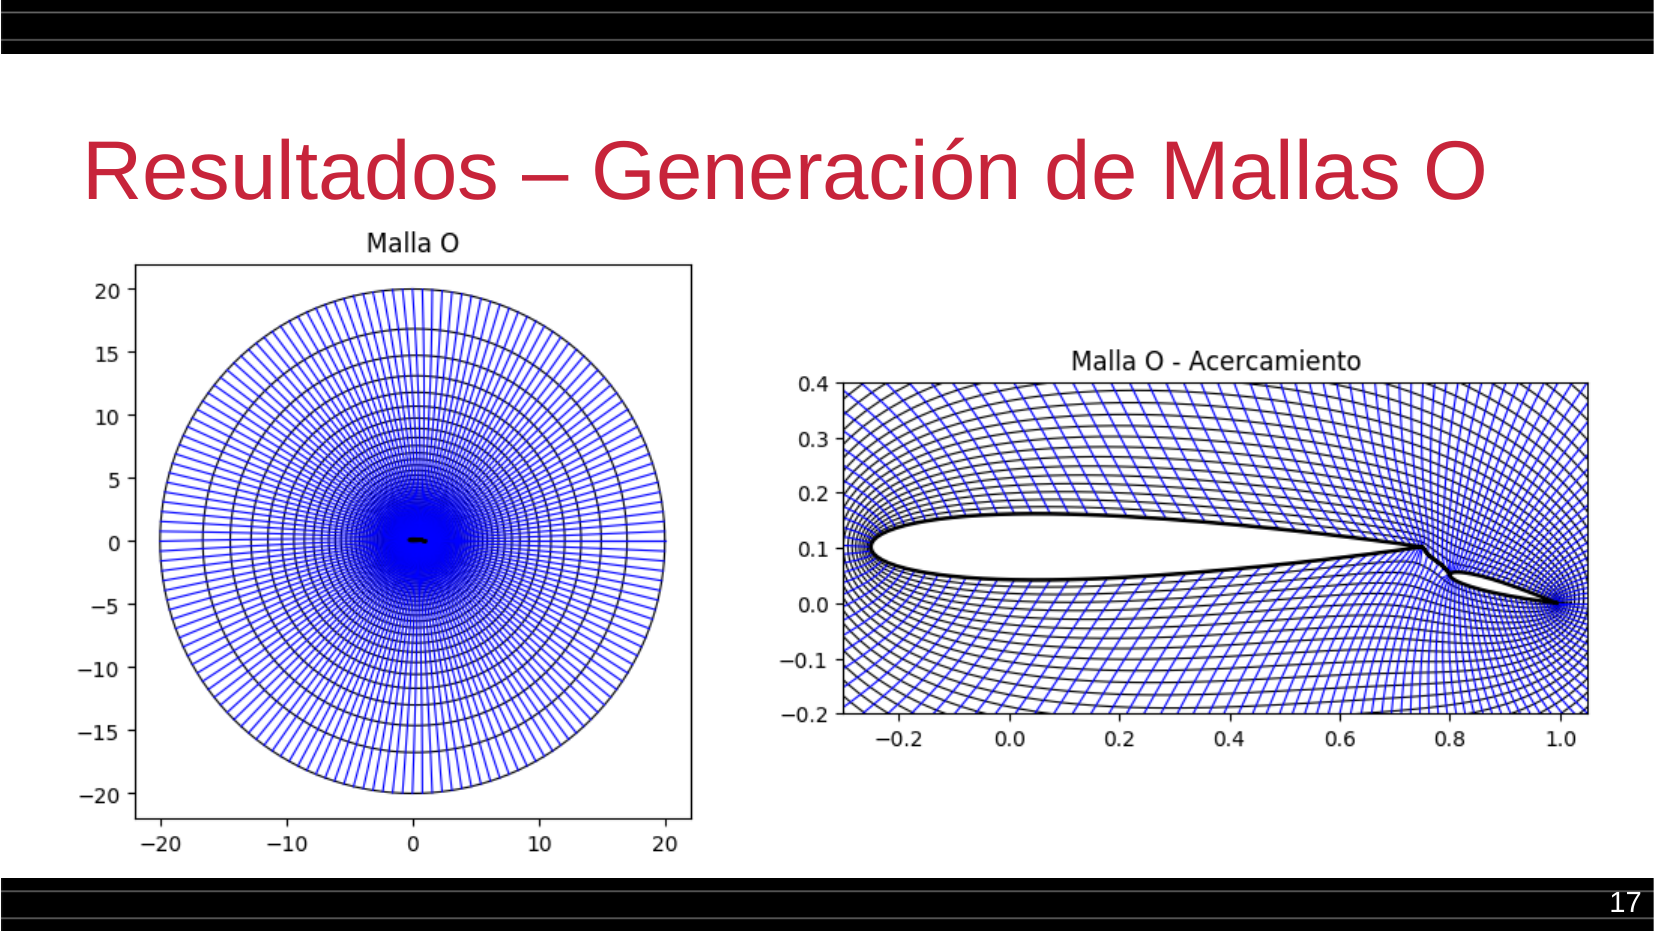

# Resultados – Generación de Mallas O